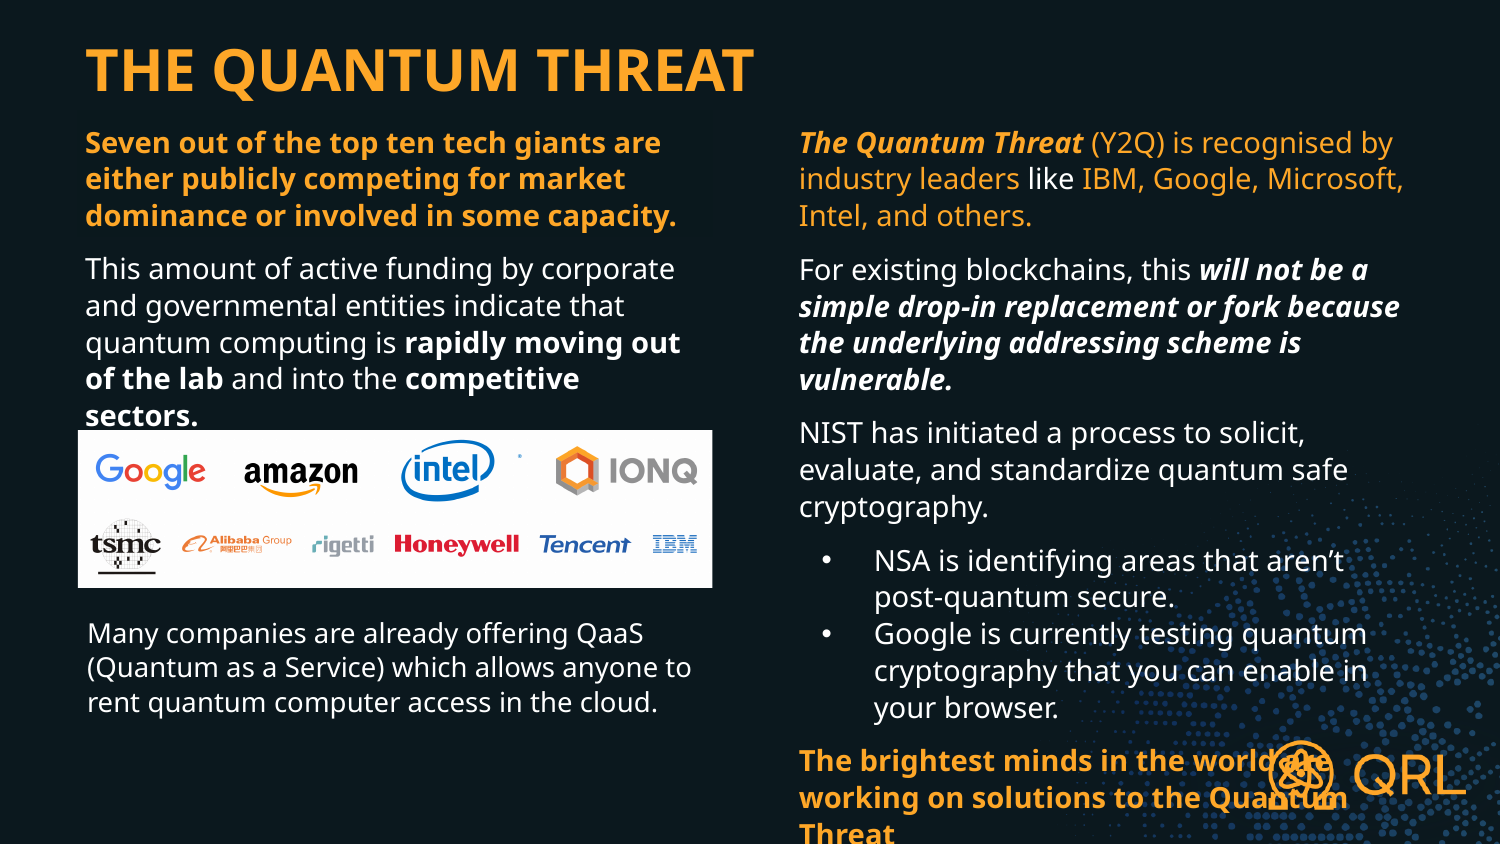

# THE QUANTUM THREAT
Seven out of the top ten tech giants are either publicly competing for market dominance or involved in some capacity.
This amount of active funding by corporate and governmental entities indicate that quantum computing is rapidly moving out of the lab and into the competitive sectors.
The Quantum Threat (Y2Q) is recognised by industry leaders like IBM, Google, Microsoft, Intel, and others.
For existing blockchains, this will not be a simple drop-in replacement or fork because the underlying addressing scheme is vulnerable.
NIST has initiated a process to solicit, evaluate, and standardize quantum safe cryptography.
NSA is identifying areas that aren’t post-quantum secure.
Google is currently testing quantum cryptography that you can enable in your browser.
The brightest minds in the world are working on solutions to the Quantum Threat
problem.
Many companies are already offering QaaS (Quantum as a Service) which allows anyone to rent quantum computer access in the cloud.